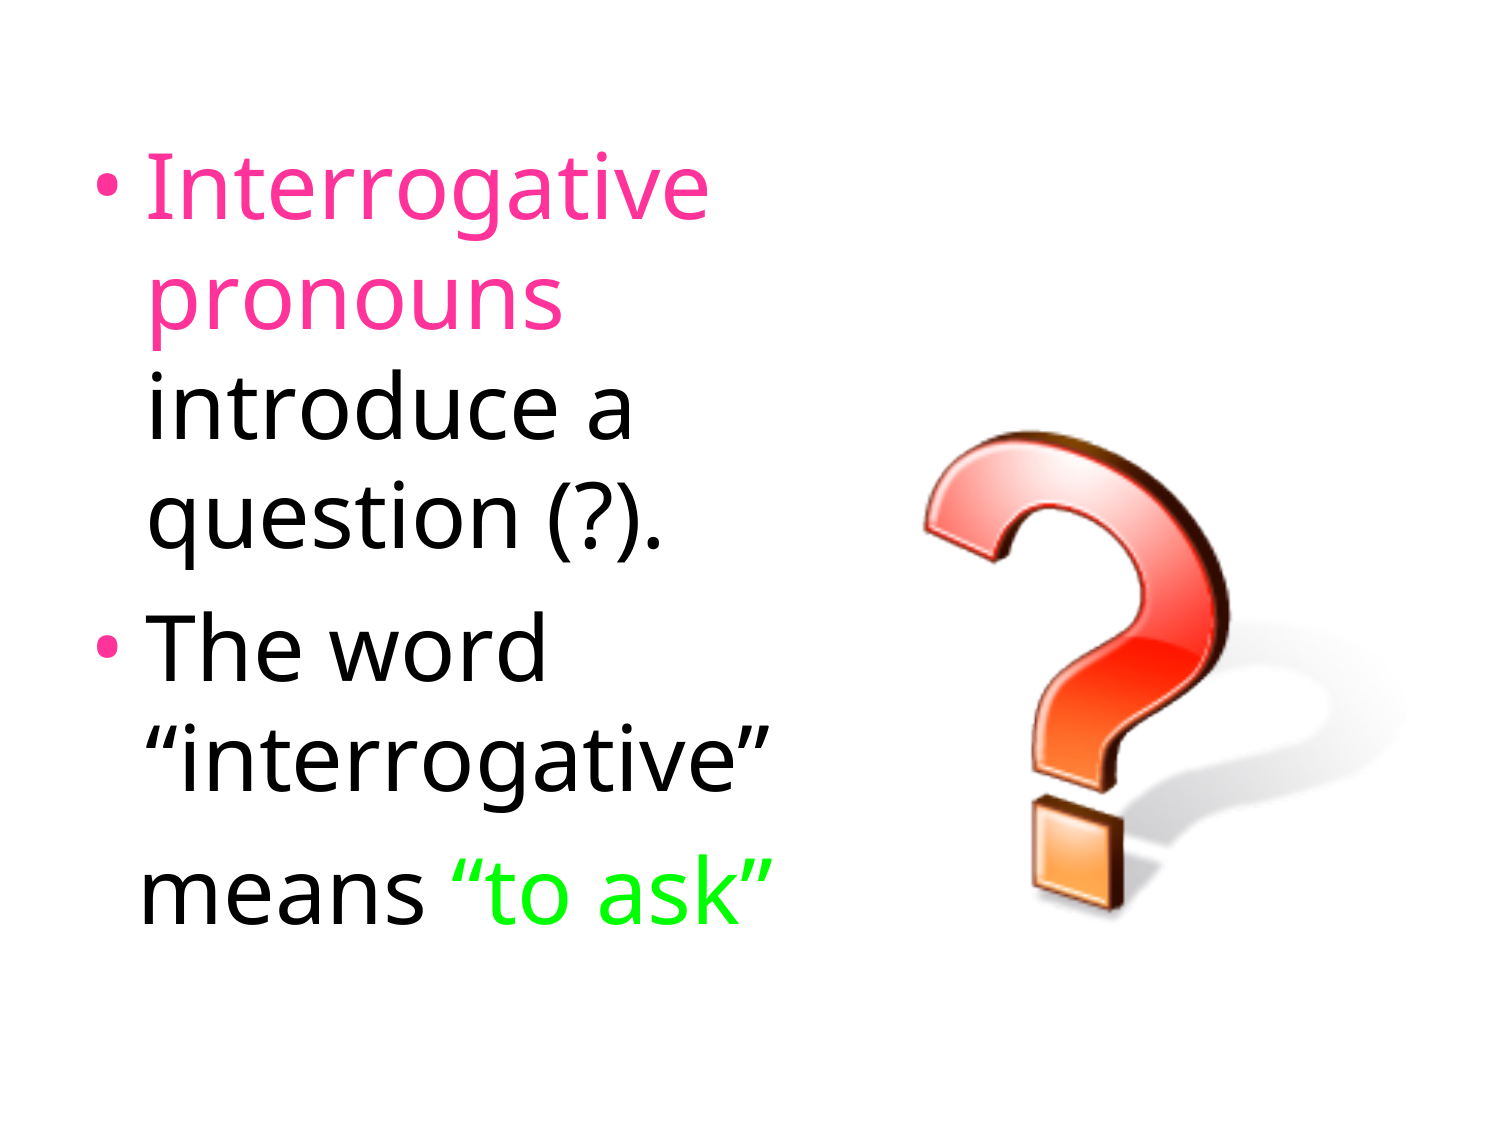

Interrogative pronouns introduce a question (?).
The word “interrogative”
 means “to ask”